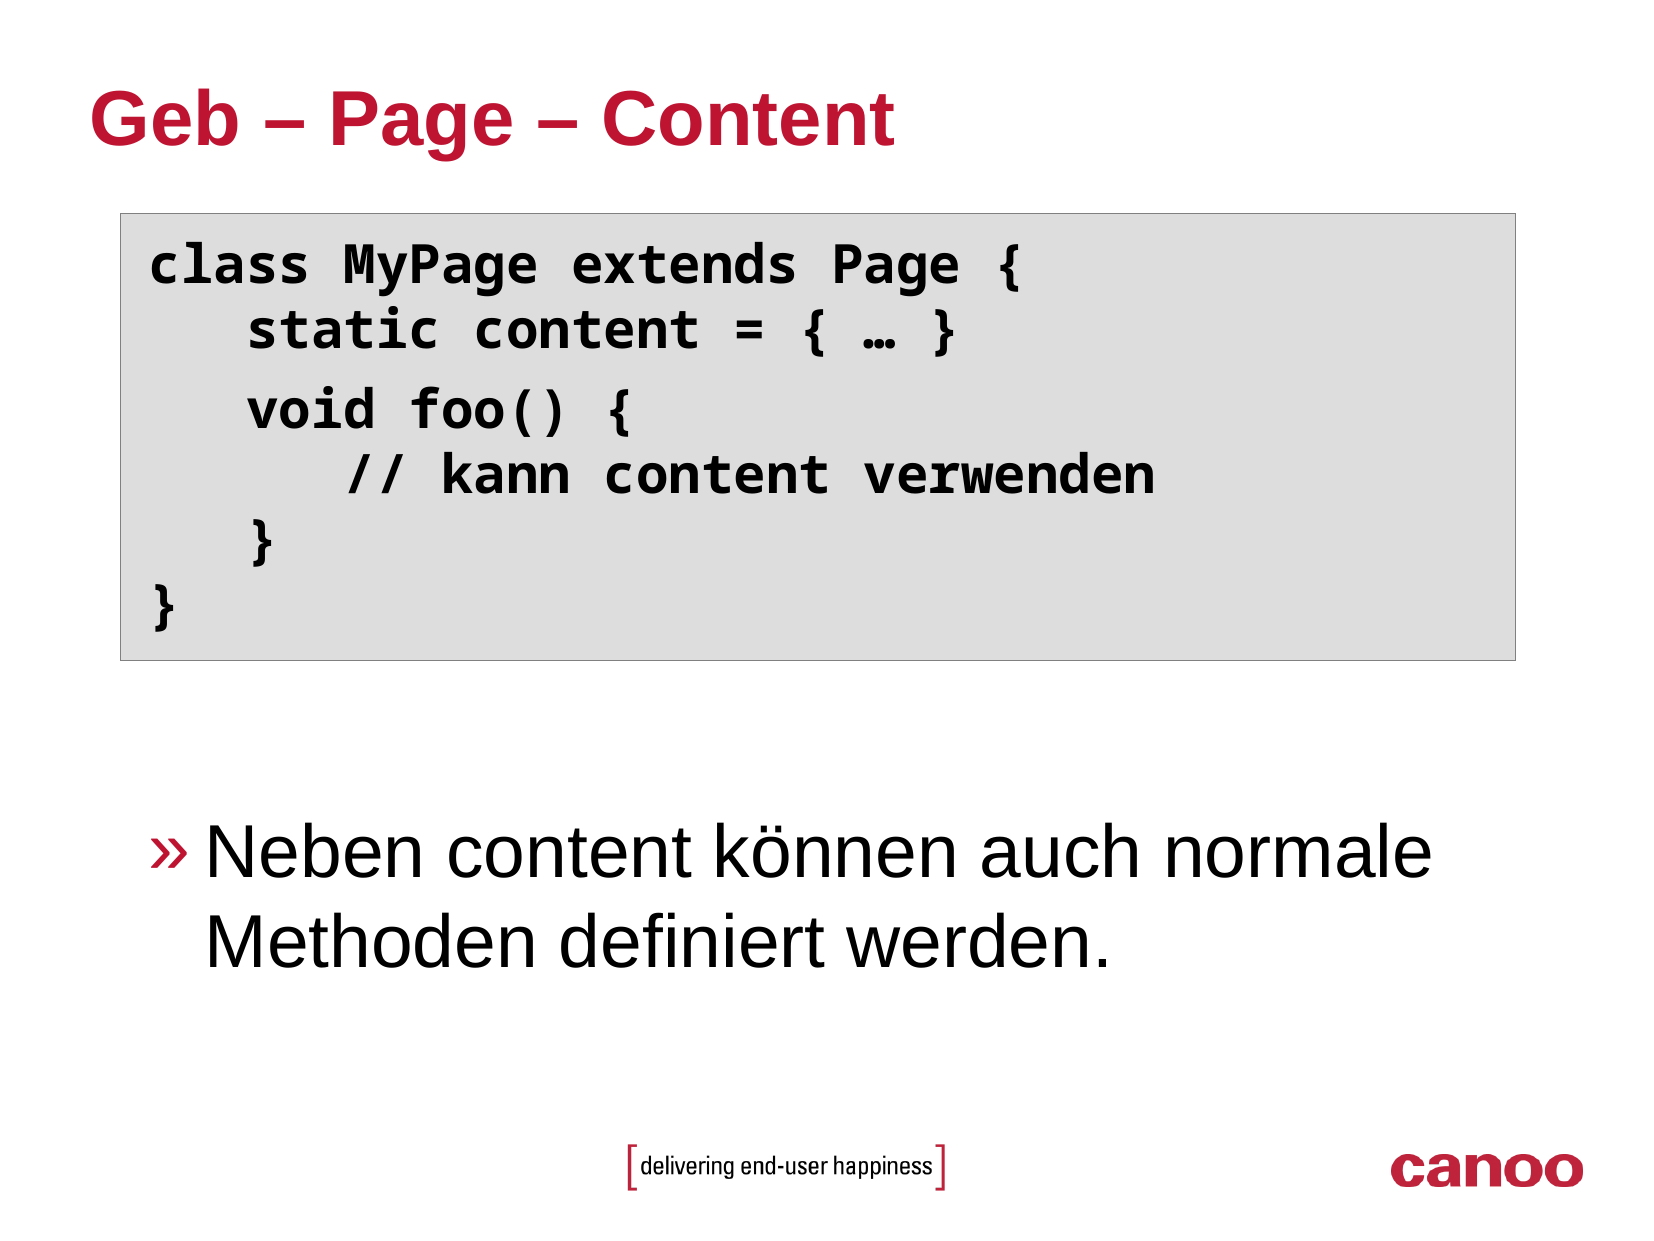

# Geb – Page – Content
class MyPage extends Page {
 static content = { … }
 void foo() {
 // kann content verwenden
 }
}
Neben content können auch normale
Methoden definiert werden.